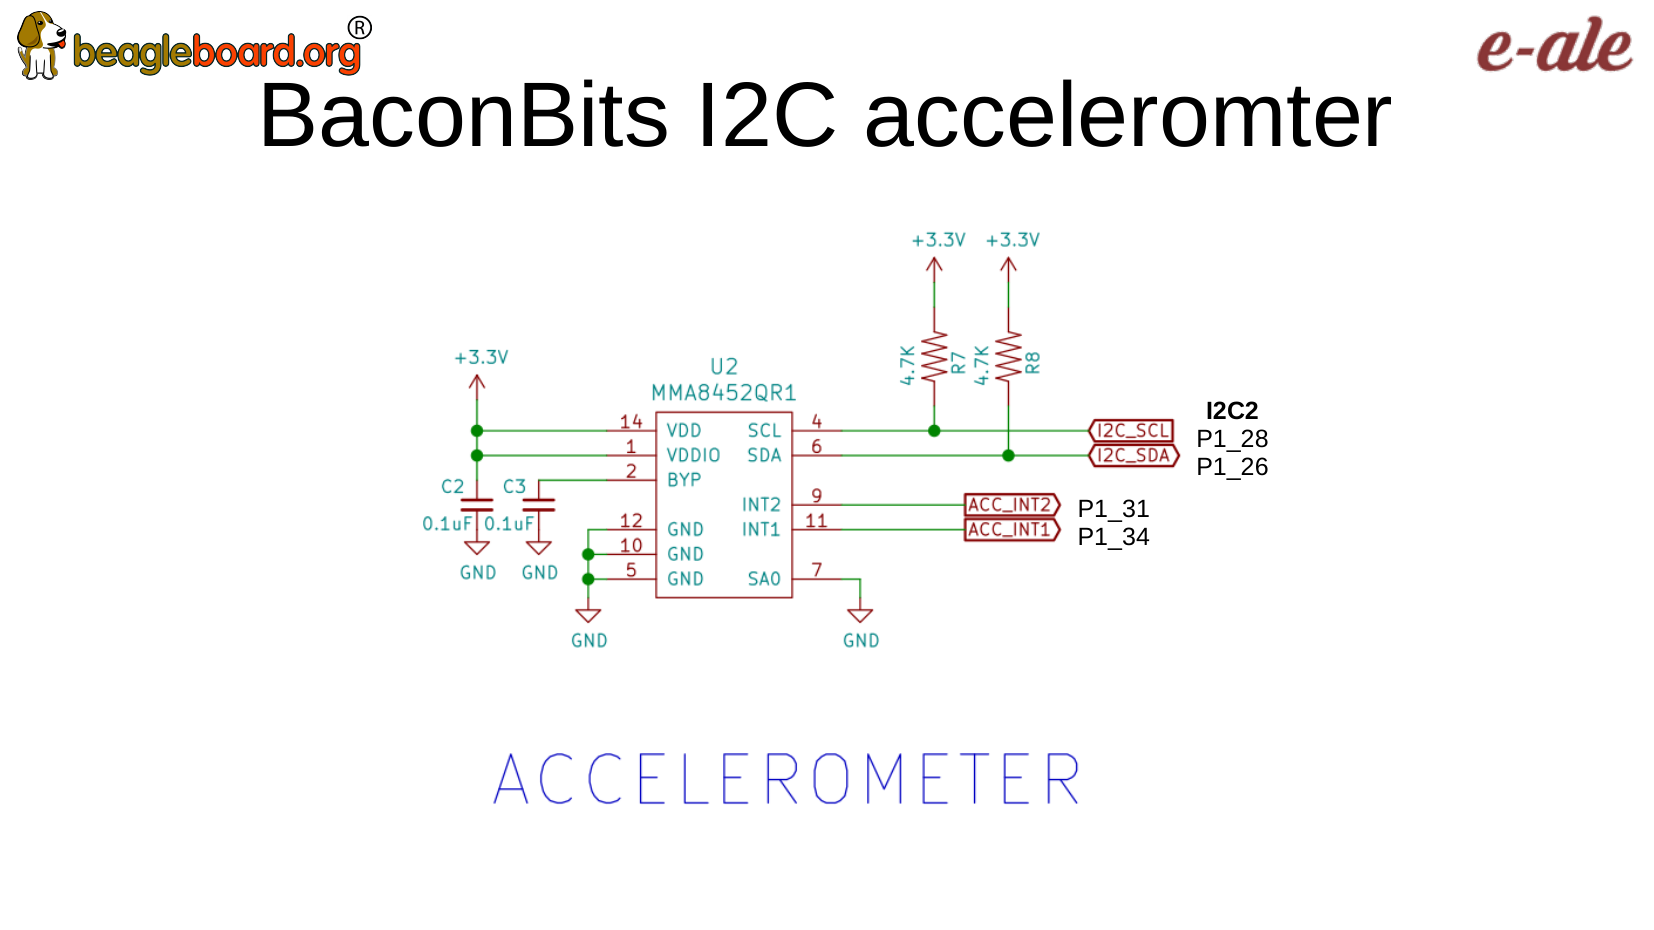

# BaconBits I2C acceleromter
I2C2
P1_28
P1_26
P1_31
P1_34